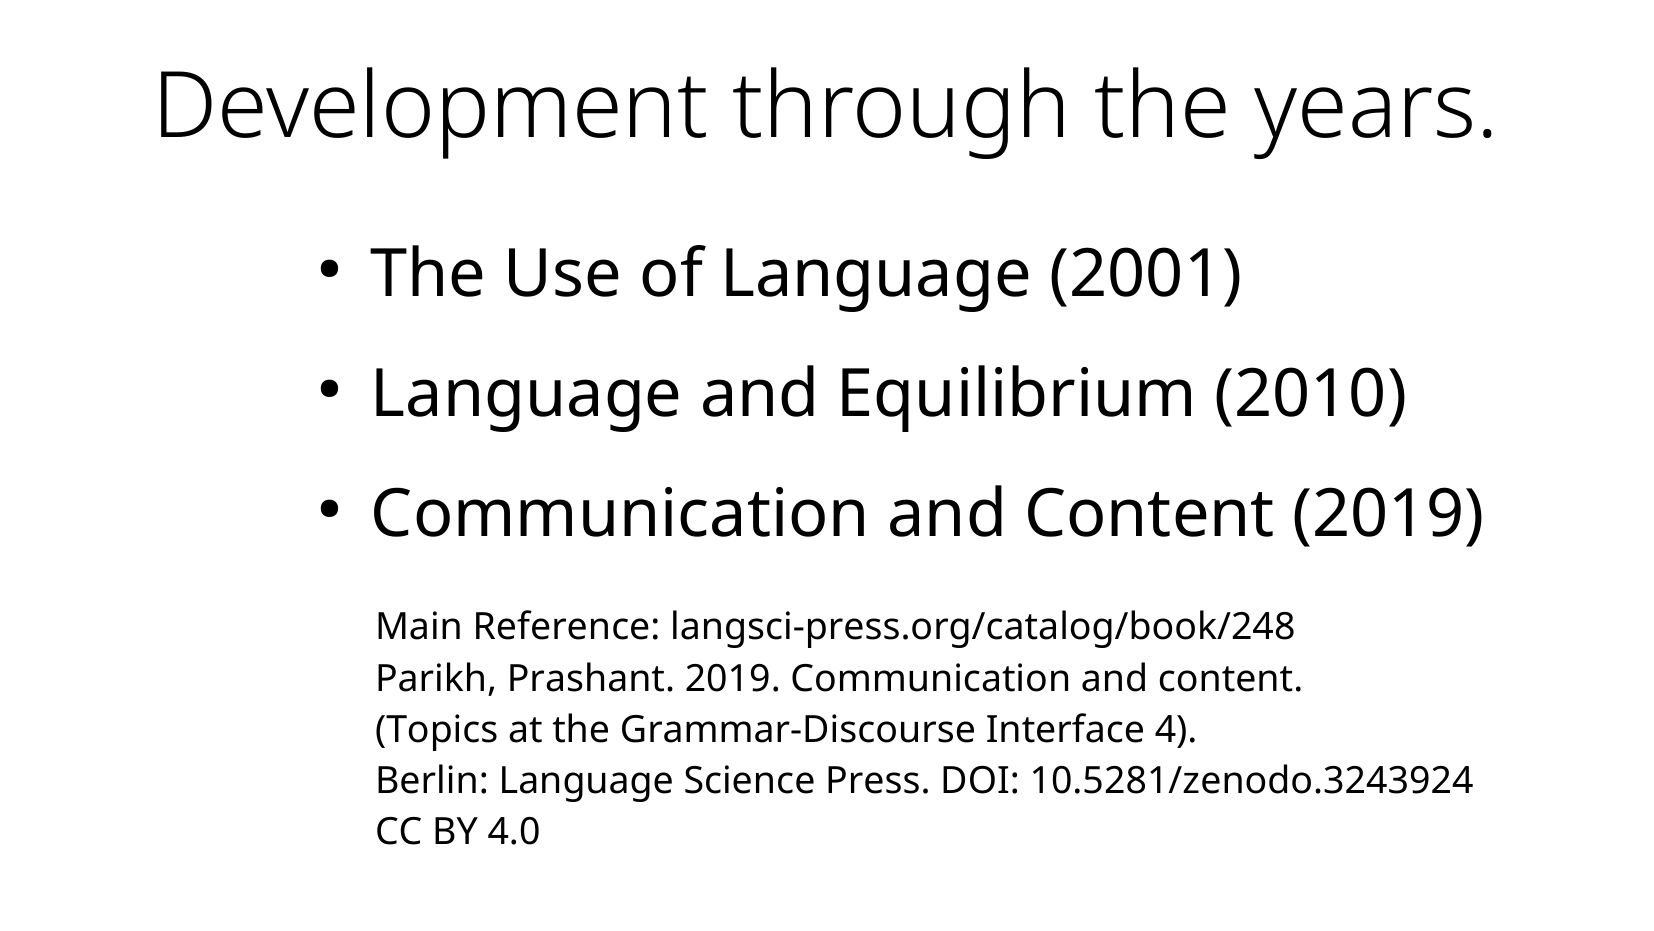

# Development through the years.
The Use of Language (2001)
Language and Equilibrium (2010)
Communication and Content (2019)
Main Reference: langsci-press.org/catalog/book/248
Parikh, Prashant. 2019. Communication and content.
(Topics at the Grammar-Discourse Interface 4).
Berlin: Language Science Press. DOI: 10.5281/zenodo.3243924
CC BY 4.0